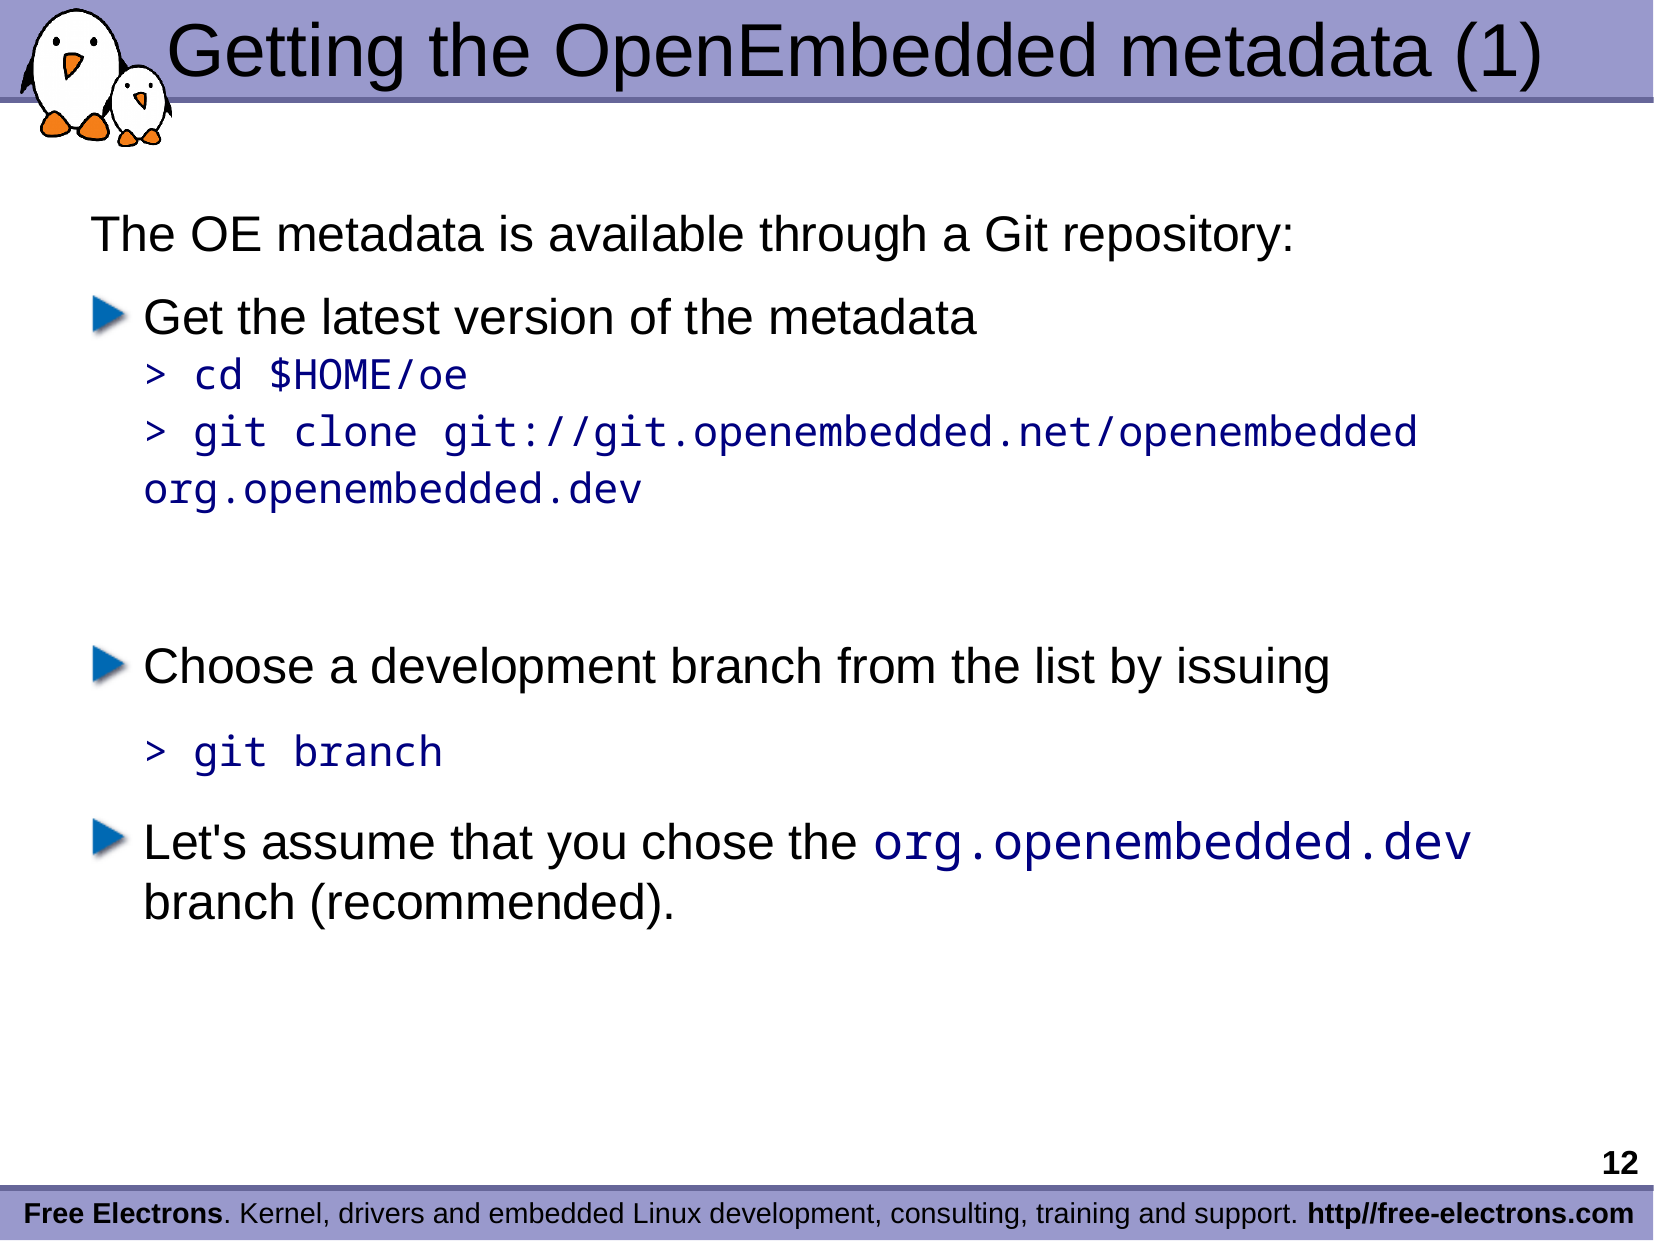

# Getting the OpenEmbedded metadata (1)
The OE metadata is available through a Git repository:
Get the latest version of the metadata
> cd $HOME/oe
> git clone git://git.openembedded.net/openembedded org.openembedded.dev
Choose a development branch from the list by issuing
> git branch
Let's assume that you chose the org.openembedded.dev branch (recommended).